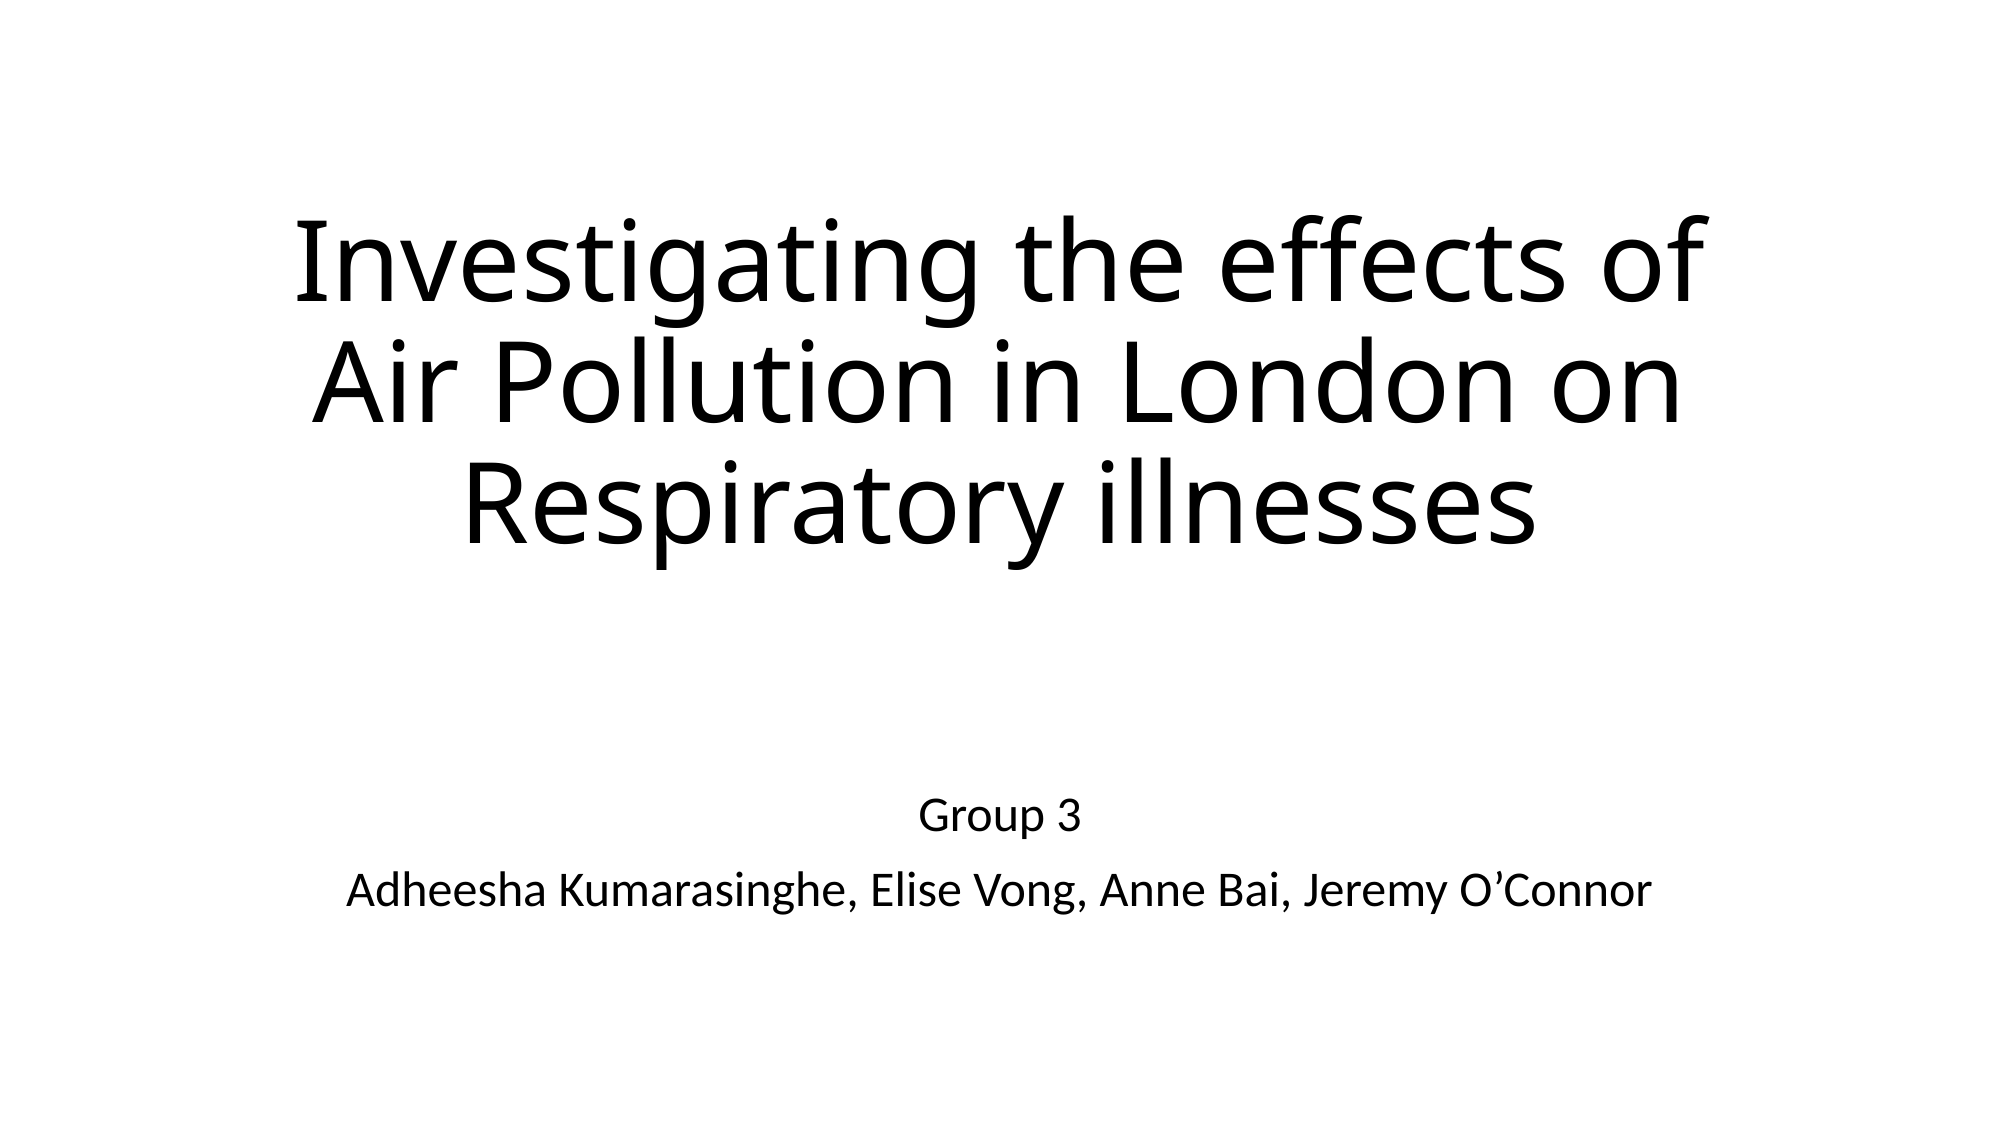

# Investigating the effects of Air Pollution in London on Respiratory illnesses
Group 3
Adheesha Kumarasinghe, Elise Vong, Anne Bai, Jeremy O’Connor